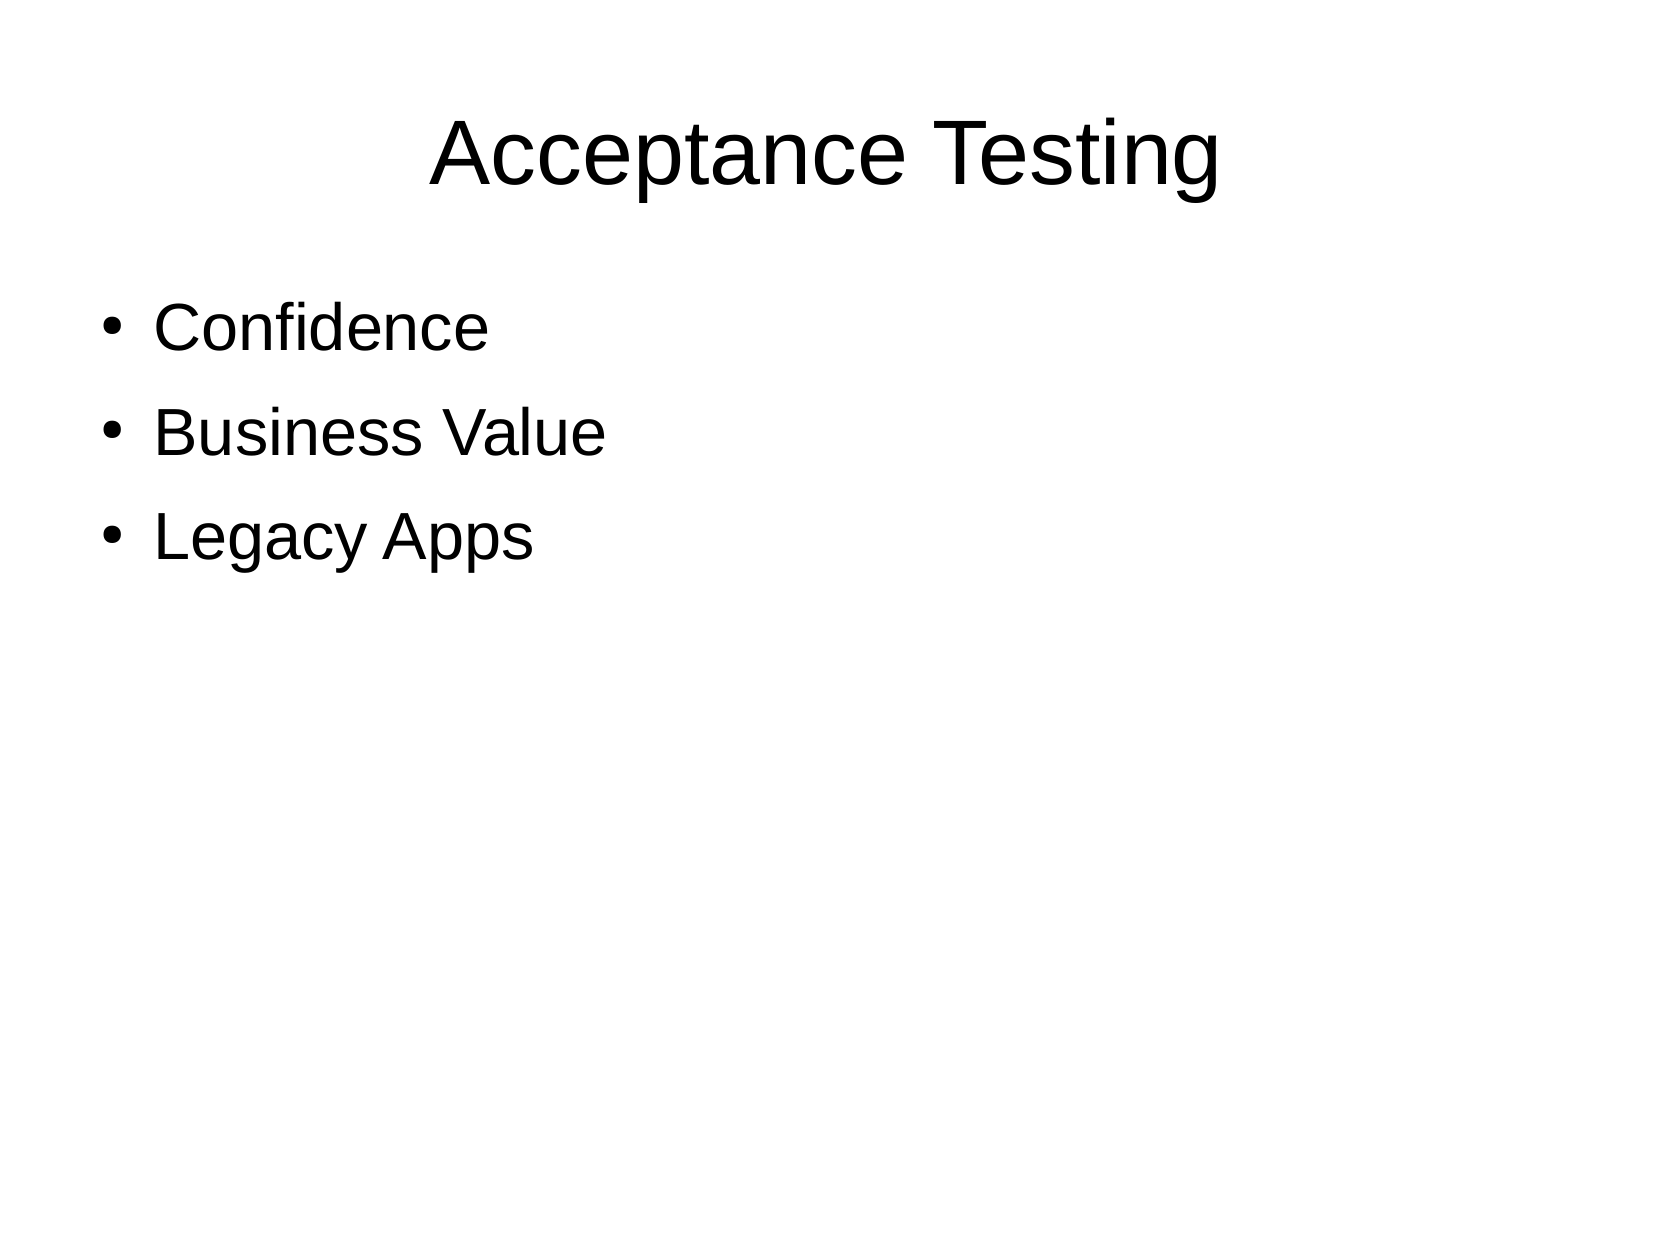

# Acceptance Testing
Confidence
Business Value
Legacy Apps